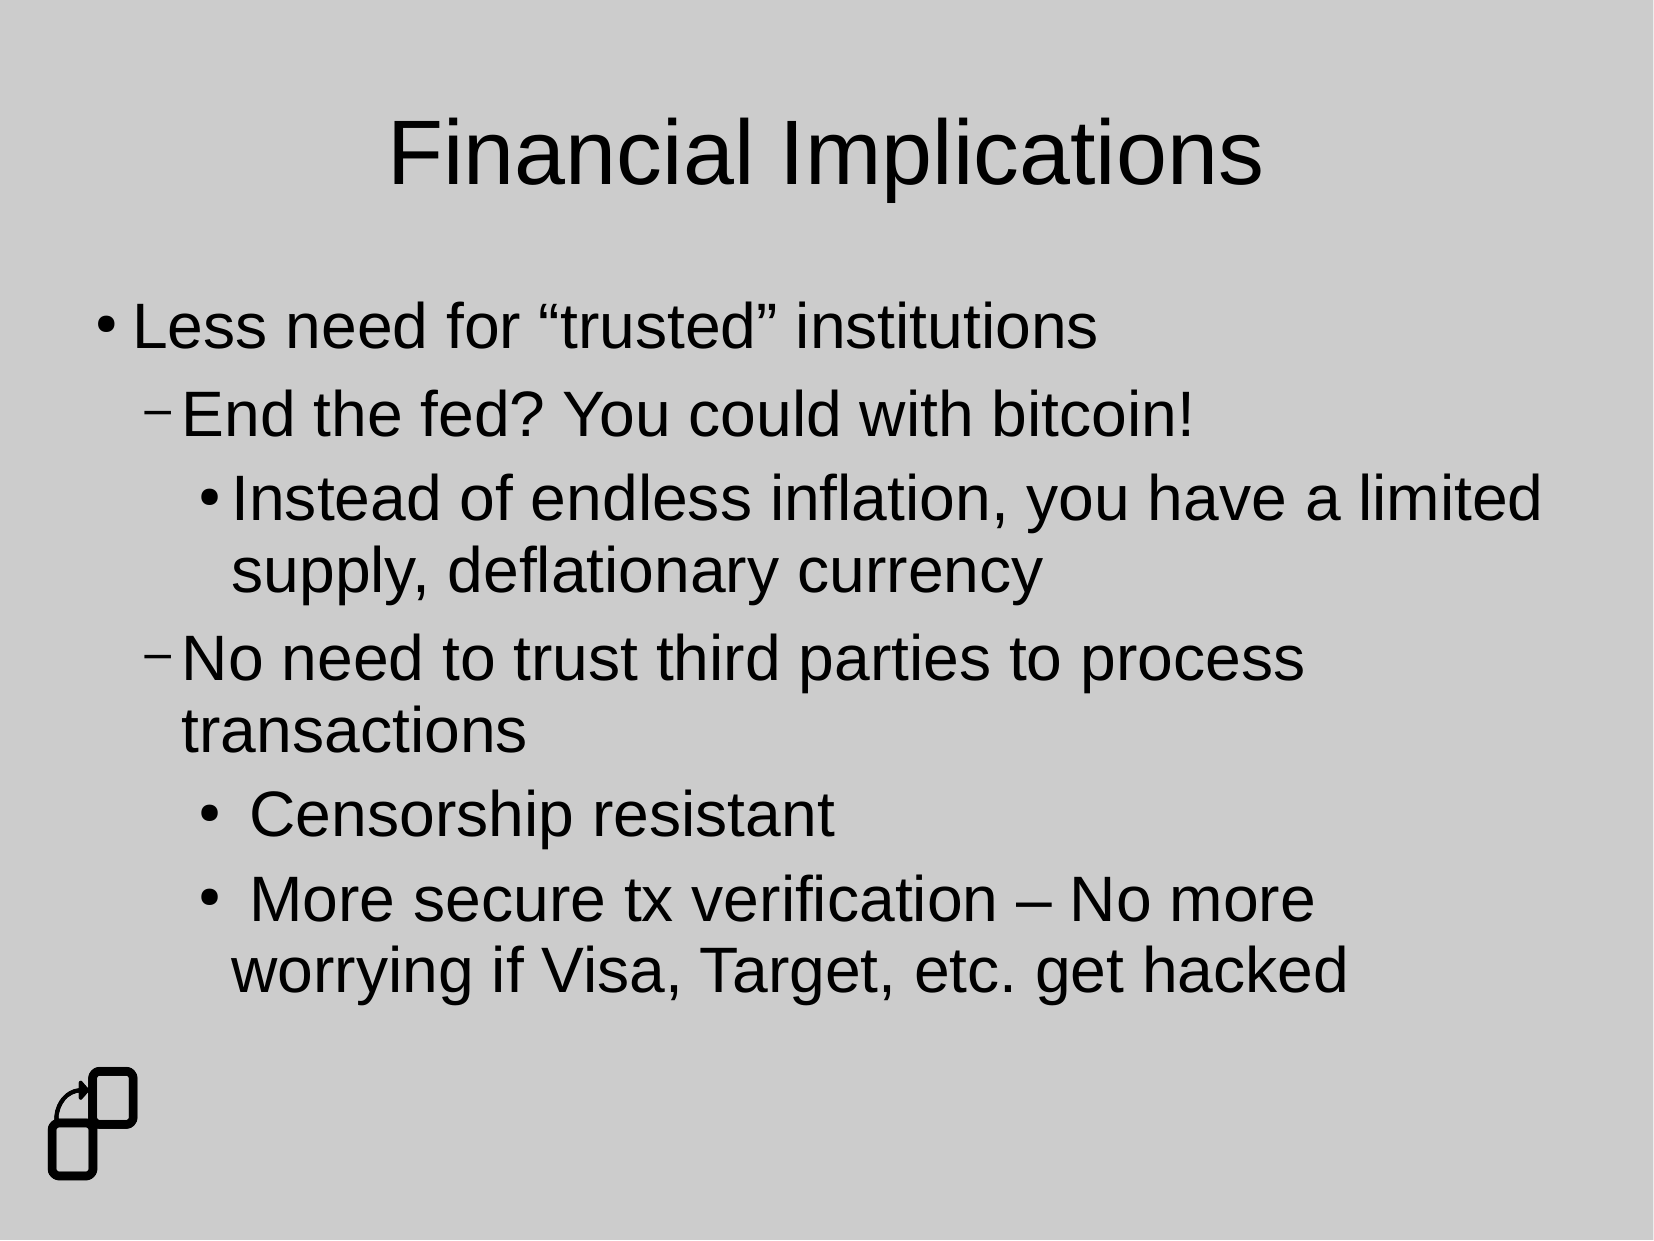

# Financial Implications
Less need for “trusted” institutions
End the fed? You could with bitcoin!
Instead of endless inflation, you have a limited supply, deflationary currency
No need to trust third parties to process transactions
 Censorship resistant
 More secure tx verification – No more worrying if Visa, Target, etc. get hacked